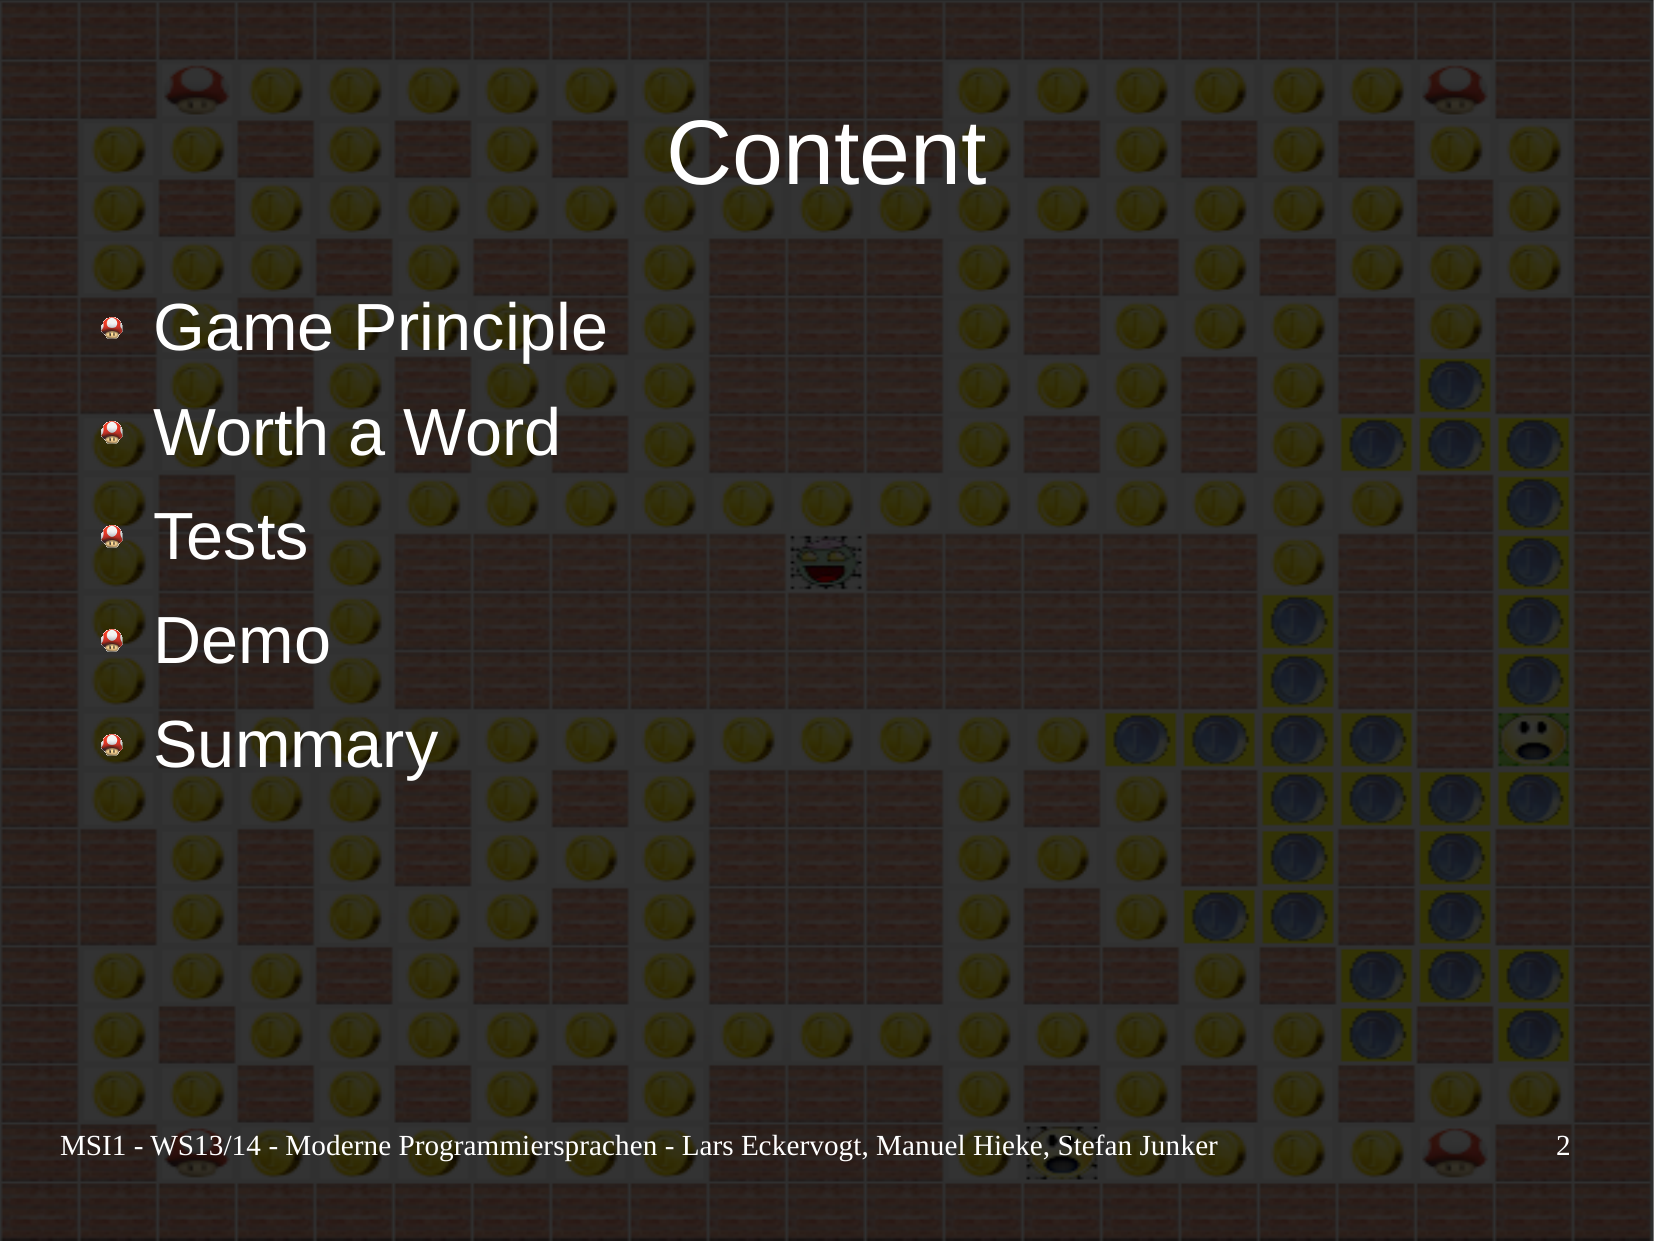

# Content
Game Principle
Worth a Word
Tests
Demo
Summary
MSI1 - WS13/14 - Moderne Programmiersprachen - Lars Eckervogt, Manuel Hieke, Stefan Junker
2